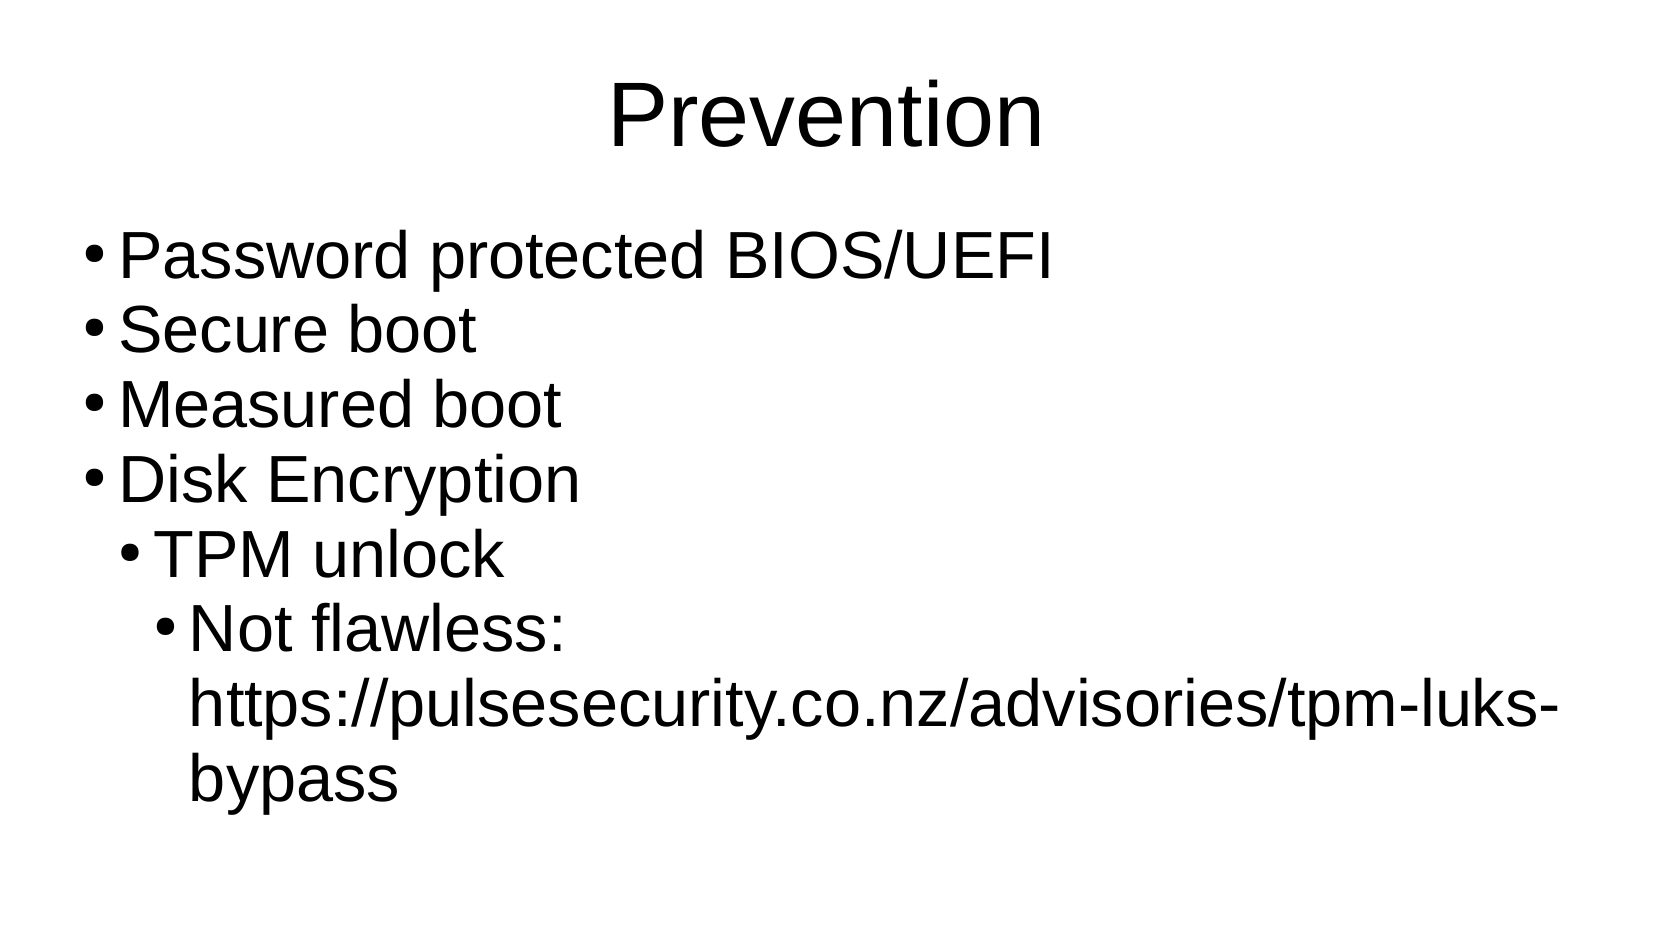

# Prevention
Password protected BIOS/UEFI
Secure boot
Measured boot
Disk Encryption
TPM unlock
Not flawless: https://pulsesecurity.co.nz/advisories/tpm-luks-bypass